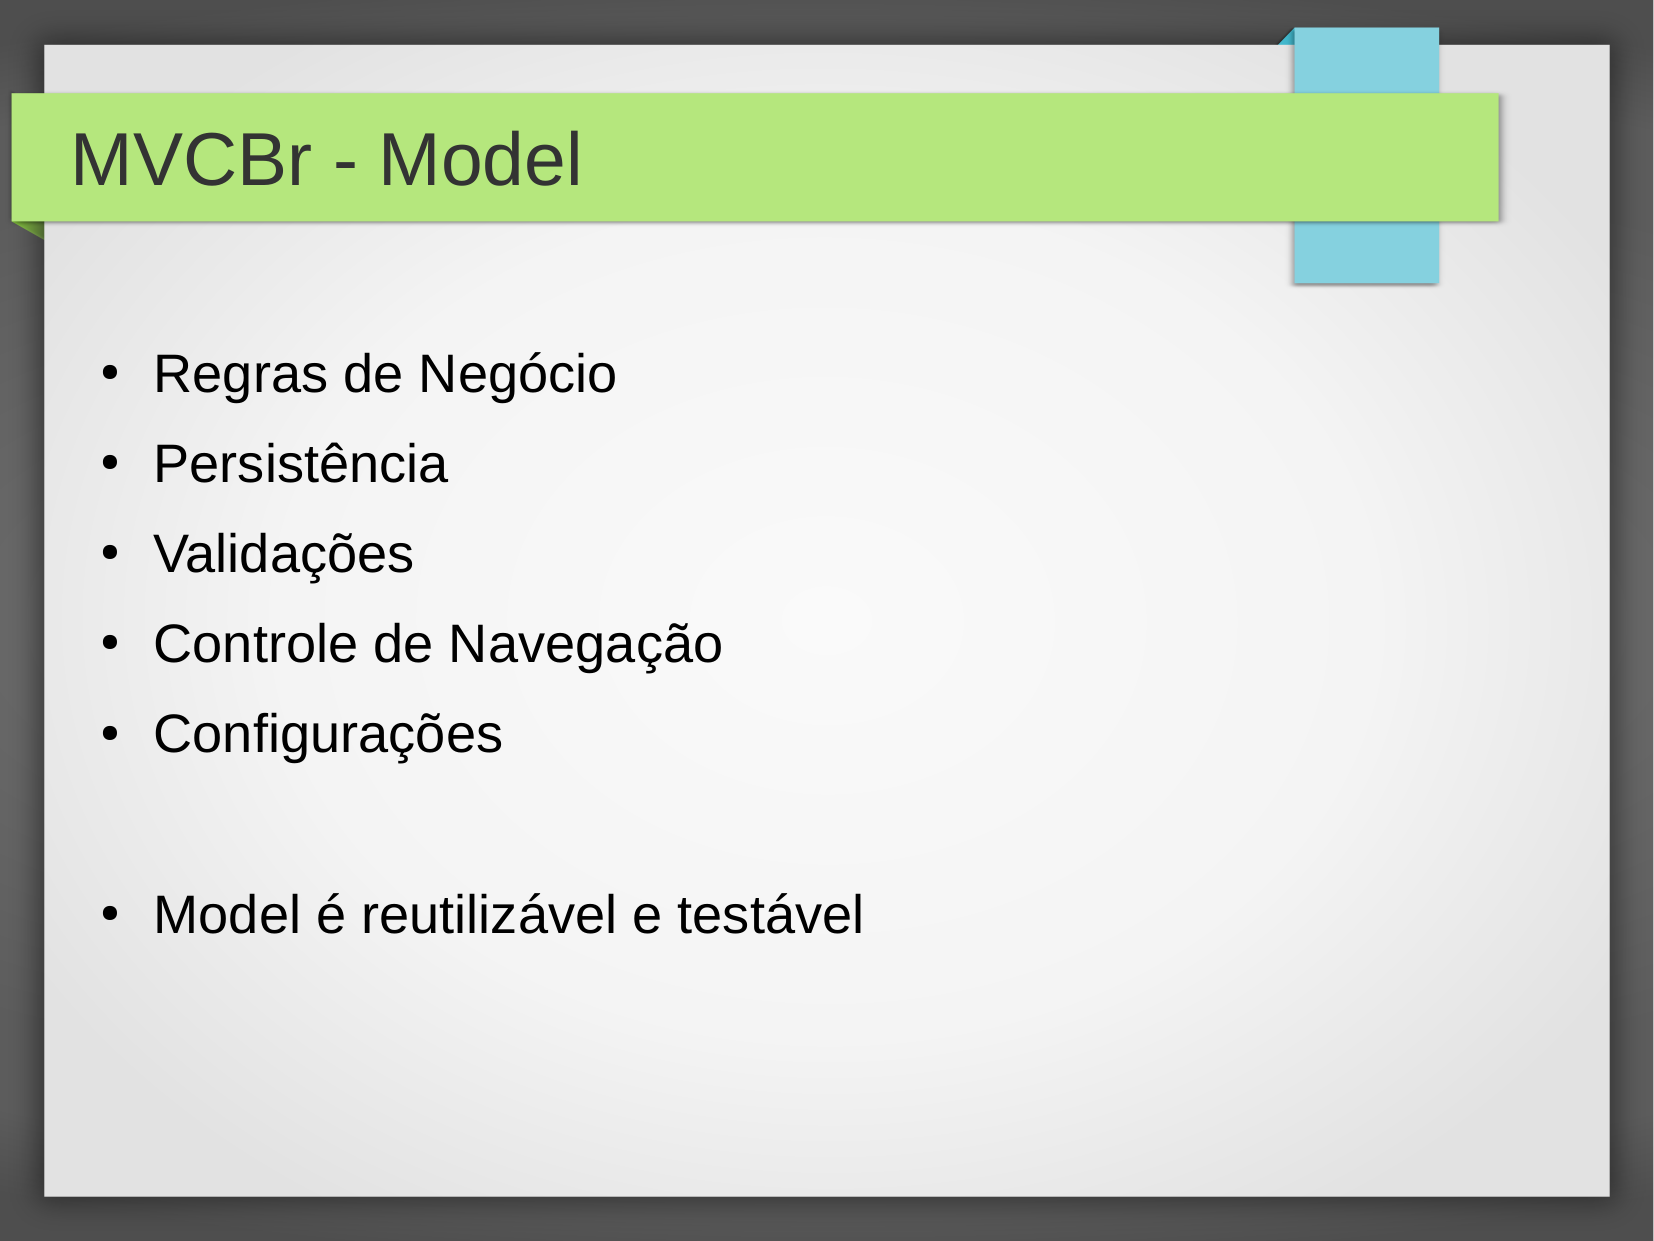

# MVCBr - Model
Regras de Negócio
Persistência
Validações
Controle de Navegação
Configurações
Model é reutilizável e testável